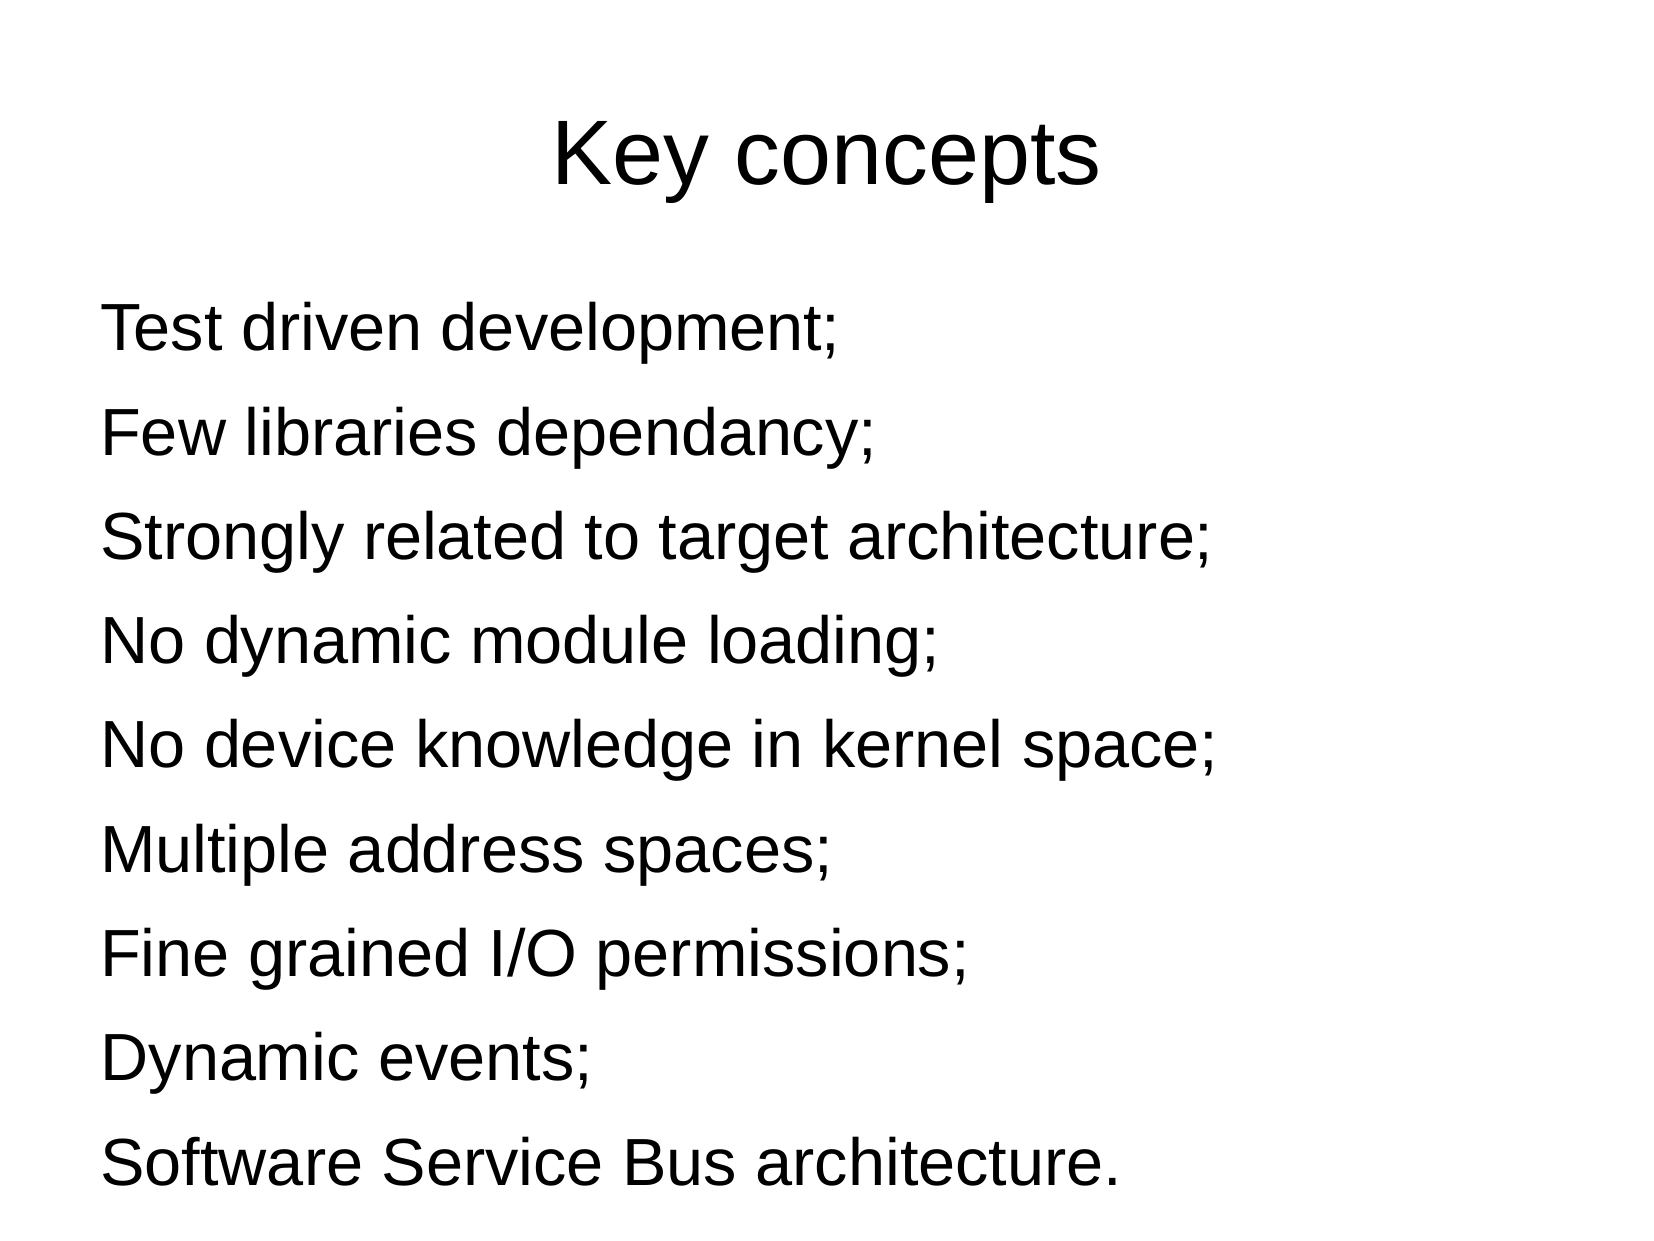

# Key concepts
Test driven development;
Few libraries dependancy;
Strongly related to target architecture;
No dynamic module loading;
No device knowledge in kernel space;
Multiple address spaces;
Fine grained I/O permissions;
Dynamic events;
Software Service Bus architecture.